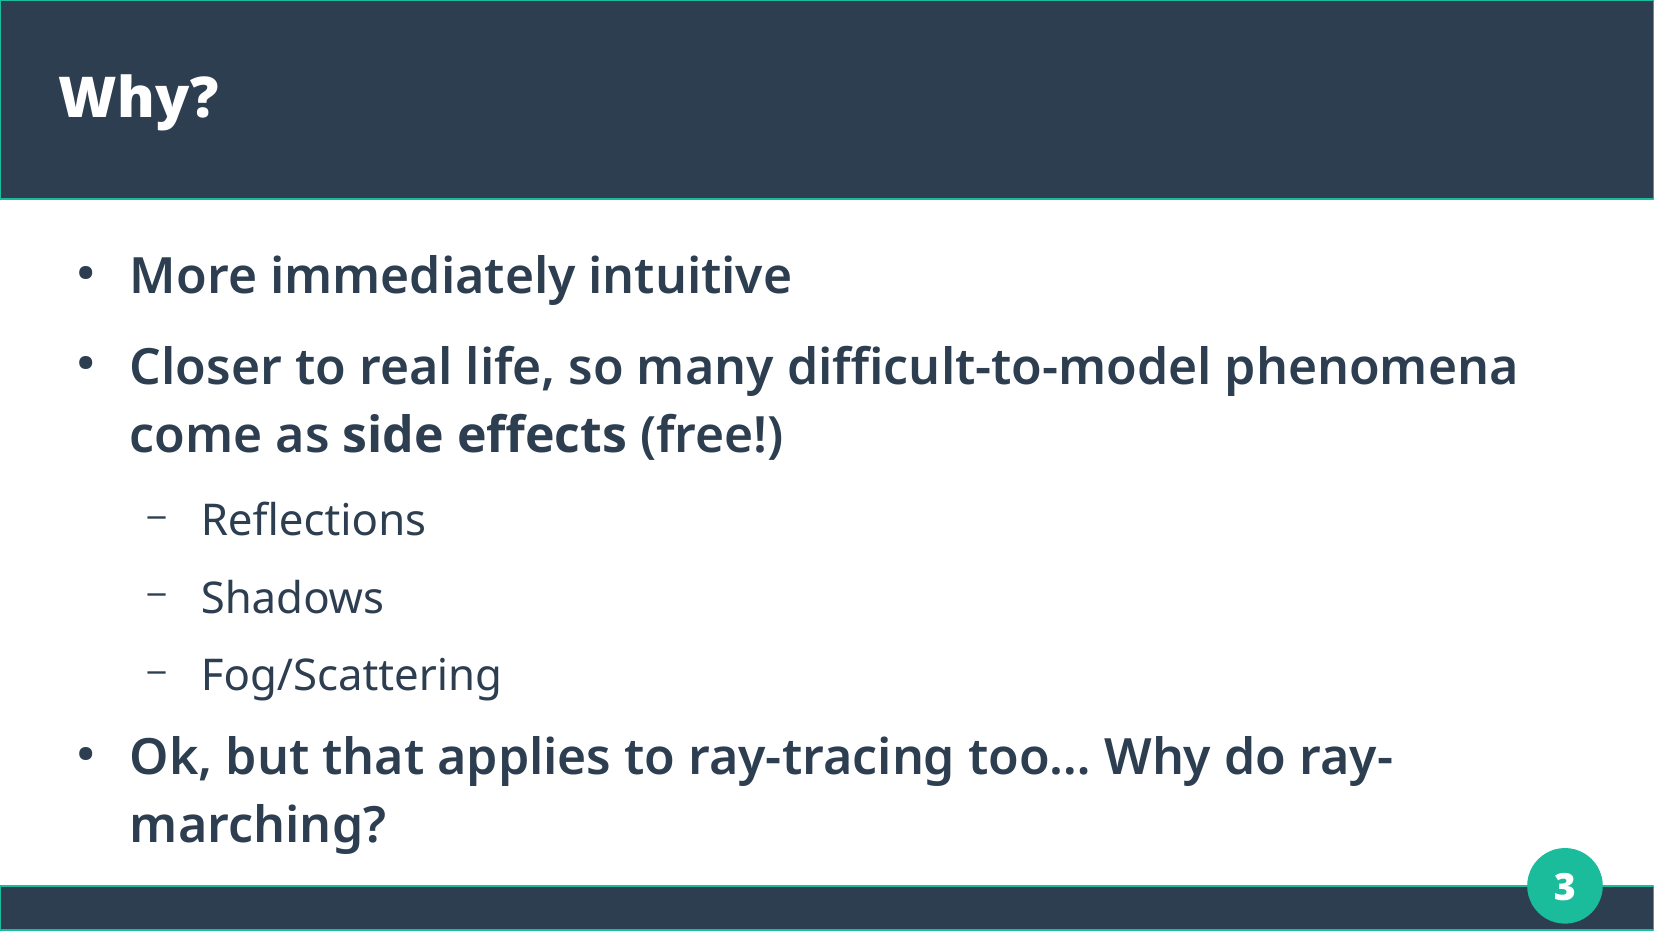

# Why?
More immediately intuitive
Closer to real life, so many difficult-to-model phenomena come as side effects (free!)
Reflections
Shadows
Fog/Scattering
Ok, but that applies to ray-tracing too… Why do ray-marching?
3